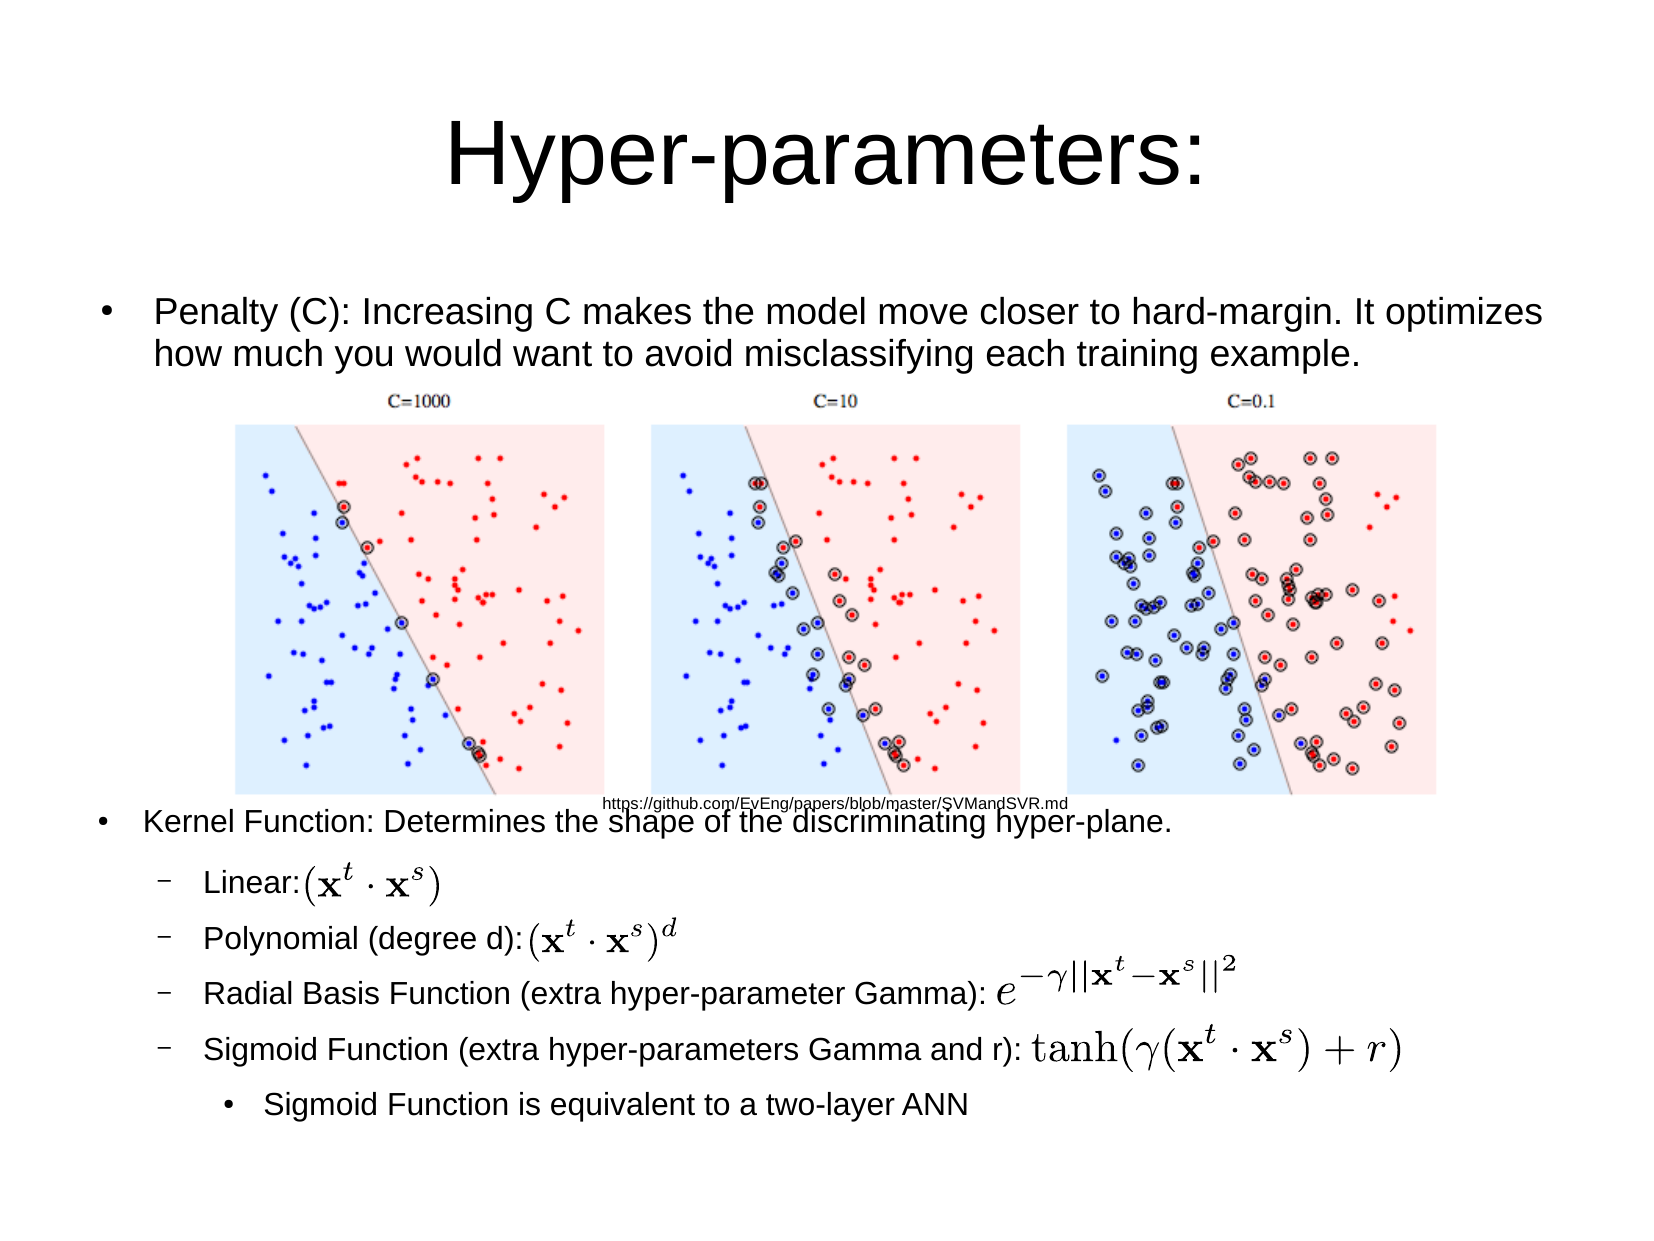

# Hyper-parameters:
Penalty (C): Increasing C makes the model move closer to hard-margin. It optimizes how much you would want to avoid misclassifying each training example.
https://github.com/EvEng/papers/blob/master/SVMandSVR.md
Kernel Function: Determines the shape of the discriminating hyper-plane.
Linear:
Polynomial (degree d):
Radial Basis Function (extra hyper-parameter Gamma):
Sigmoid Function (extra hyper-parameters Gamma and r):
Sigmoid Function is equivalent to a two-layer ANN